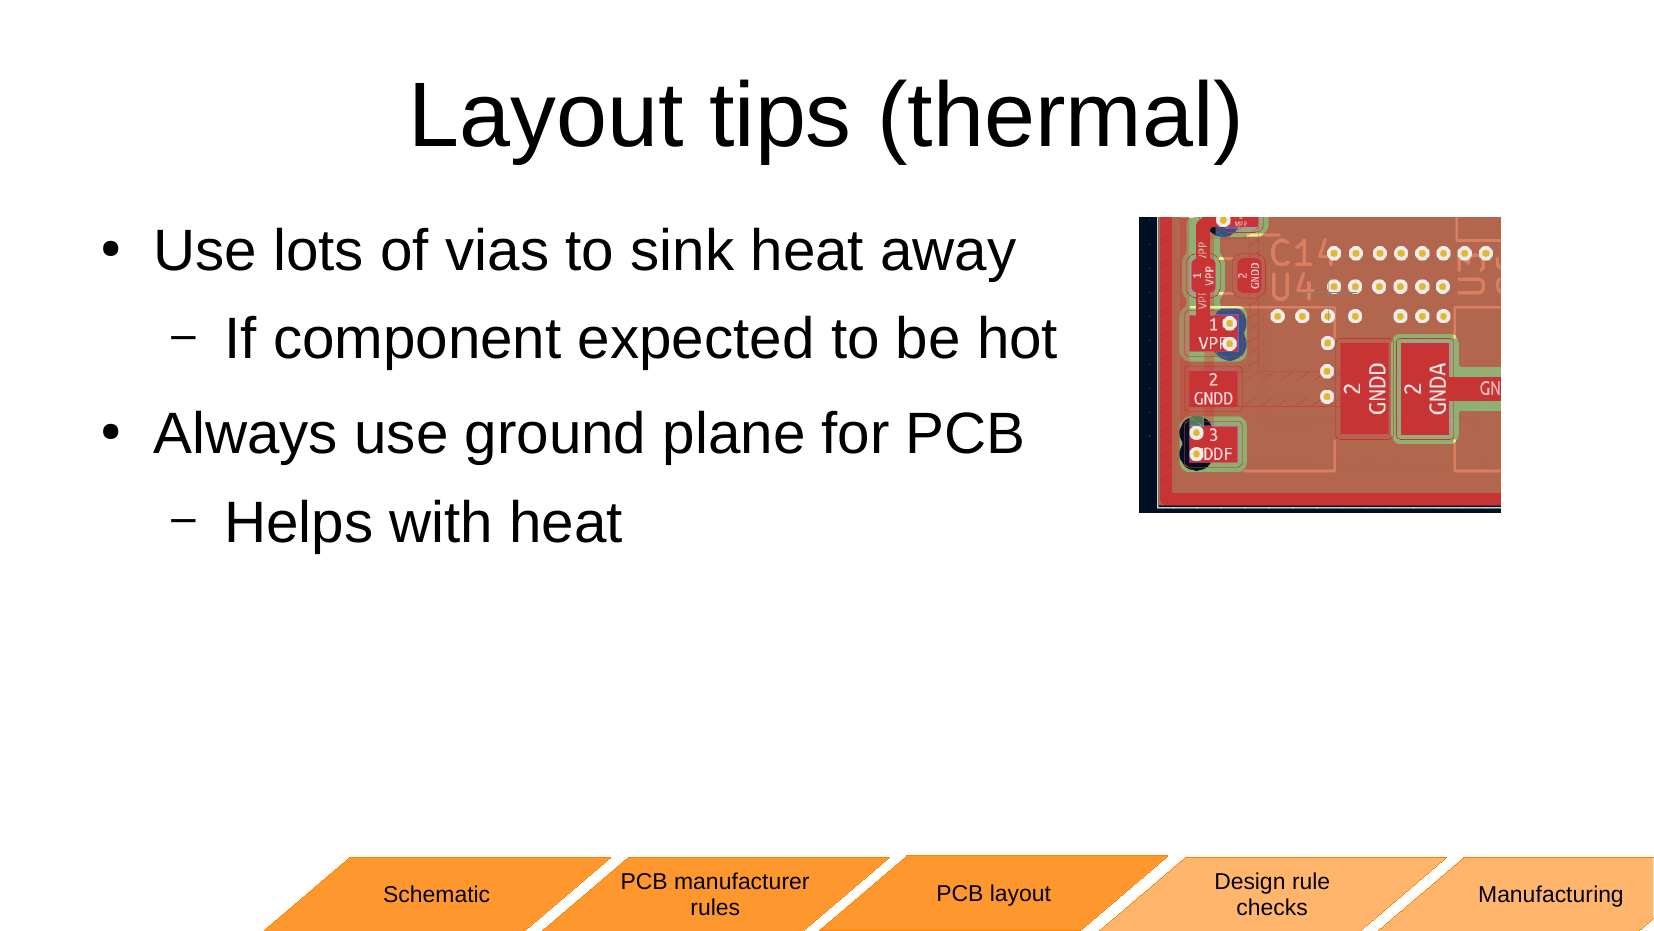

# Layout tips (thermal)
Use lots of vias to sink heat away
If component expected to be hot
Always use ground plane for PCB
Helps with heat
PCB layout
Schematic
PCB manufacturer rules
Design rule checks
Manufacturing